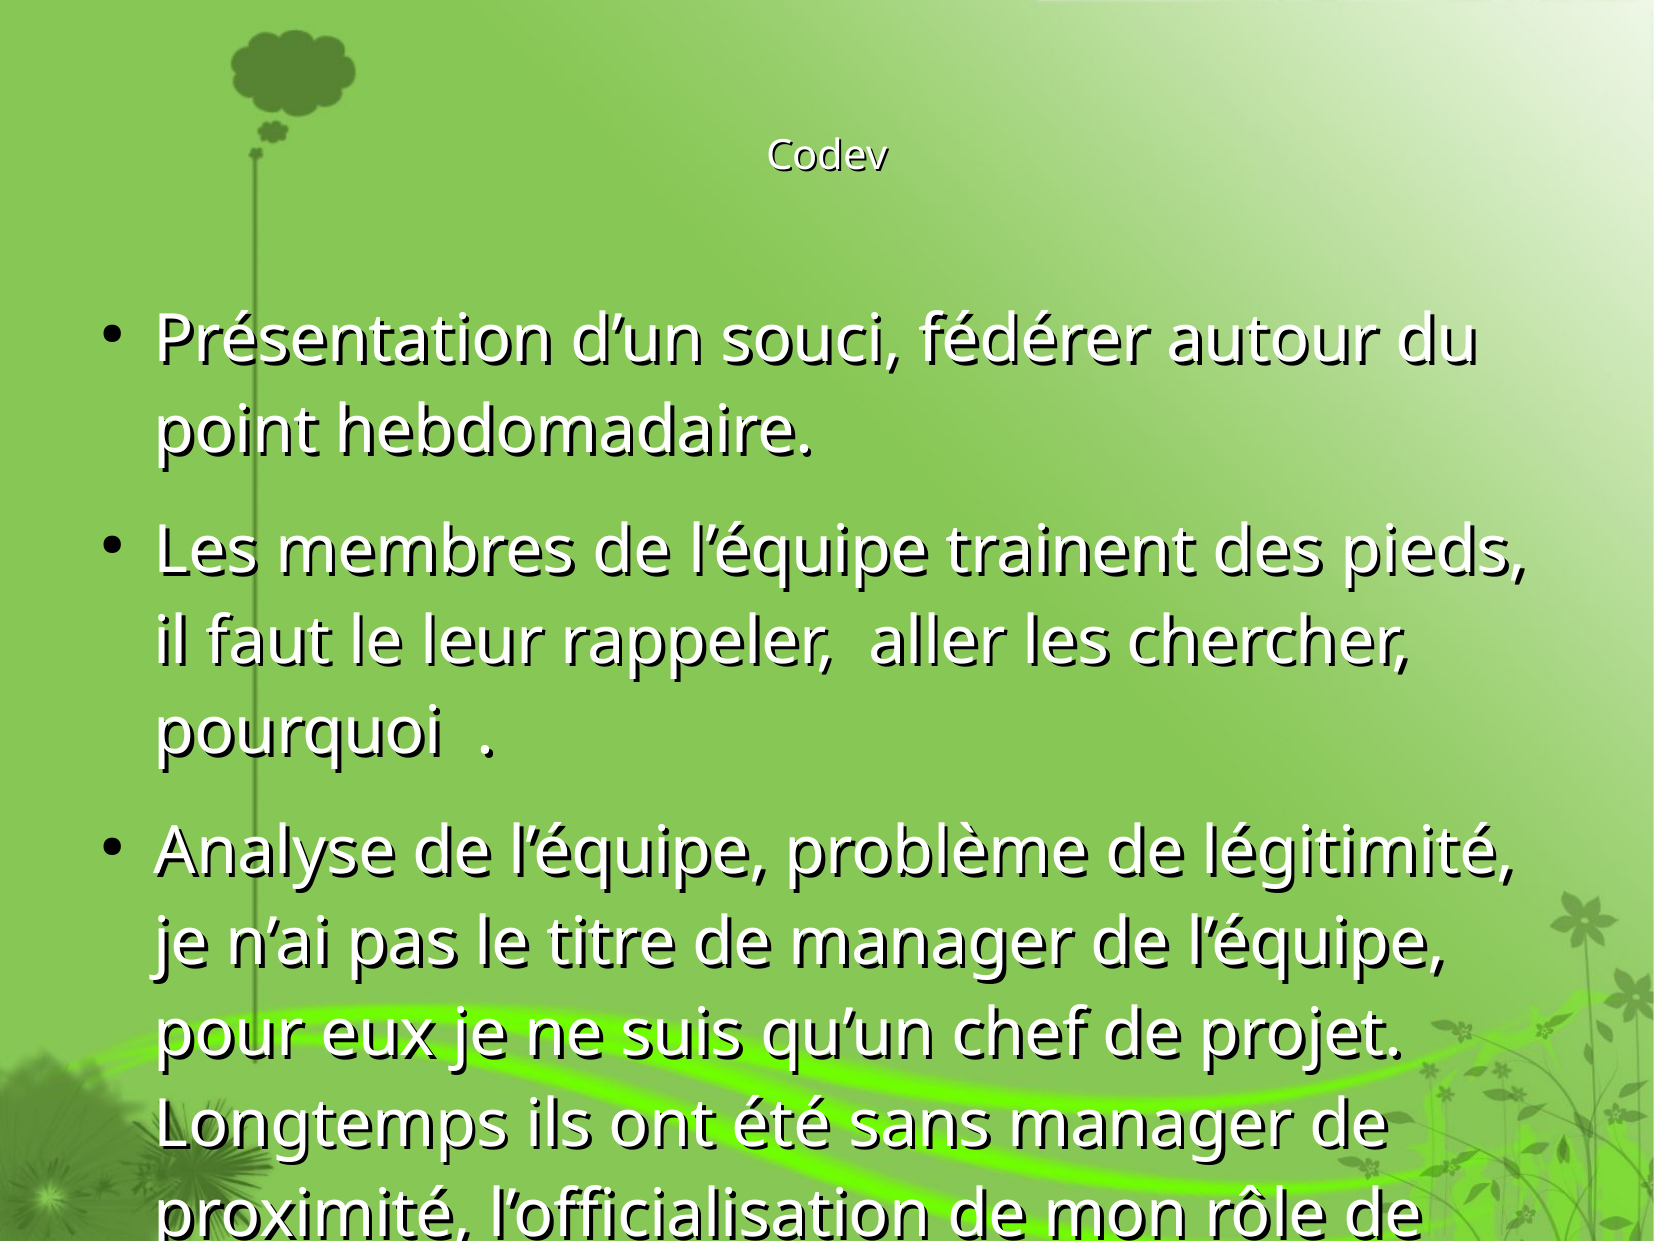

# Codev
Présentation d’un souci, fédérer autour du point hebdomadaire.
Les membres de l’équipe trainent des pieds, il faut le leur rappeler, aller les chercher, pourquoi .
Analyse de l’équipe, problème de légitimité, je n’ai pas le titre de manager de l’équipe, pour eux je ne suis qu’un chef de projet. Longtemps ils ont été sans manager de proximité, l’officialisation de mon rôle de manager doit aider.